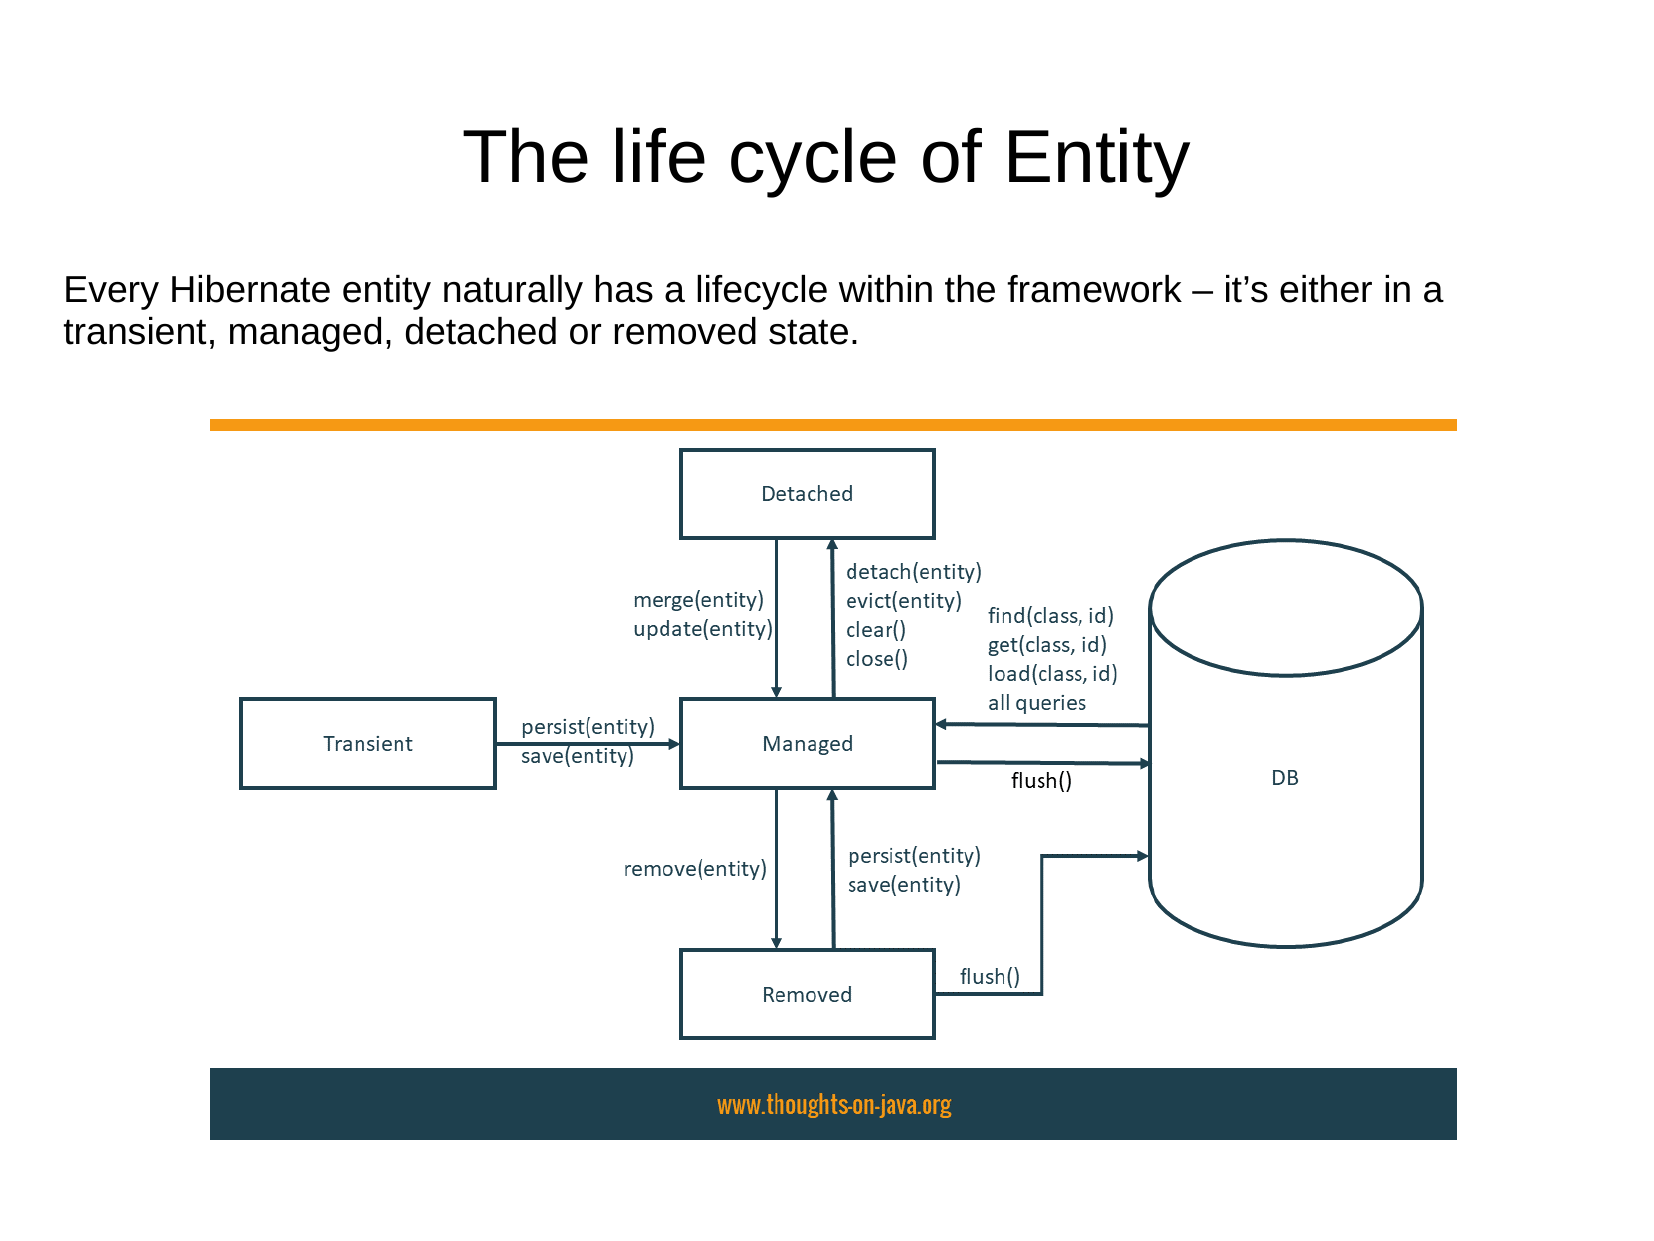

# The life cycle of Entity
Every Hibernate entity naturally has a lifecycle within the framework – it’s either in a transient, managed, detached or removed state.